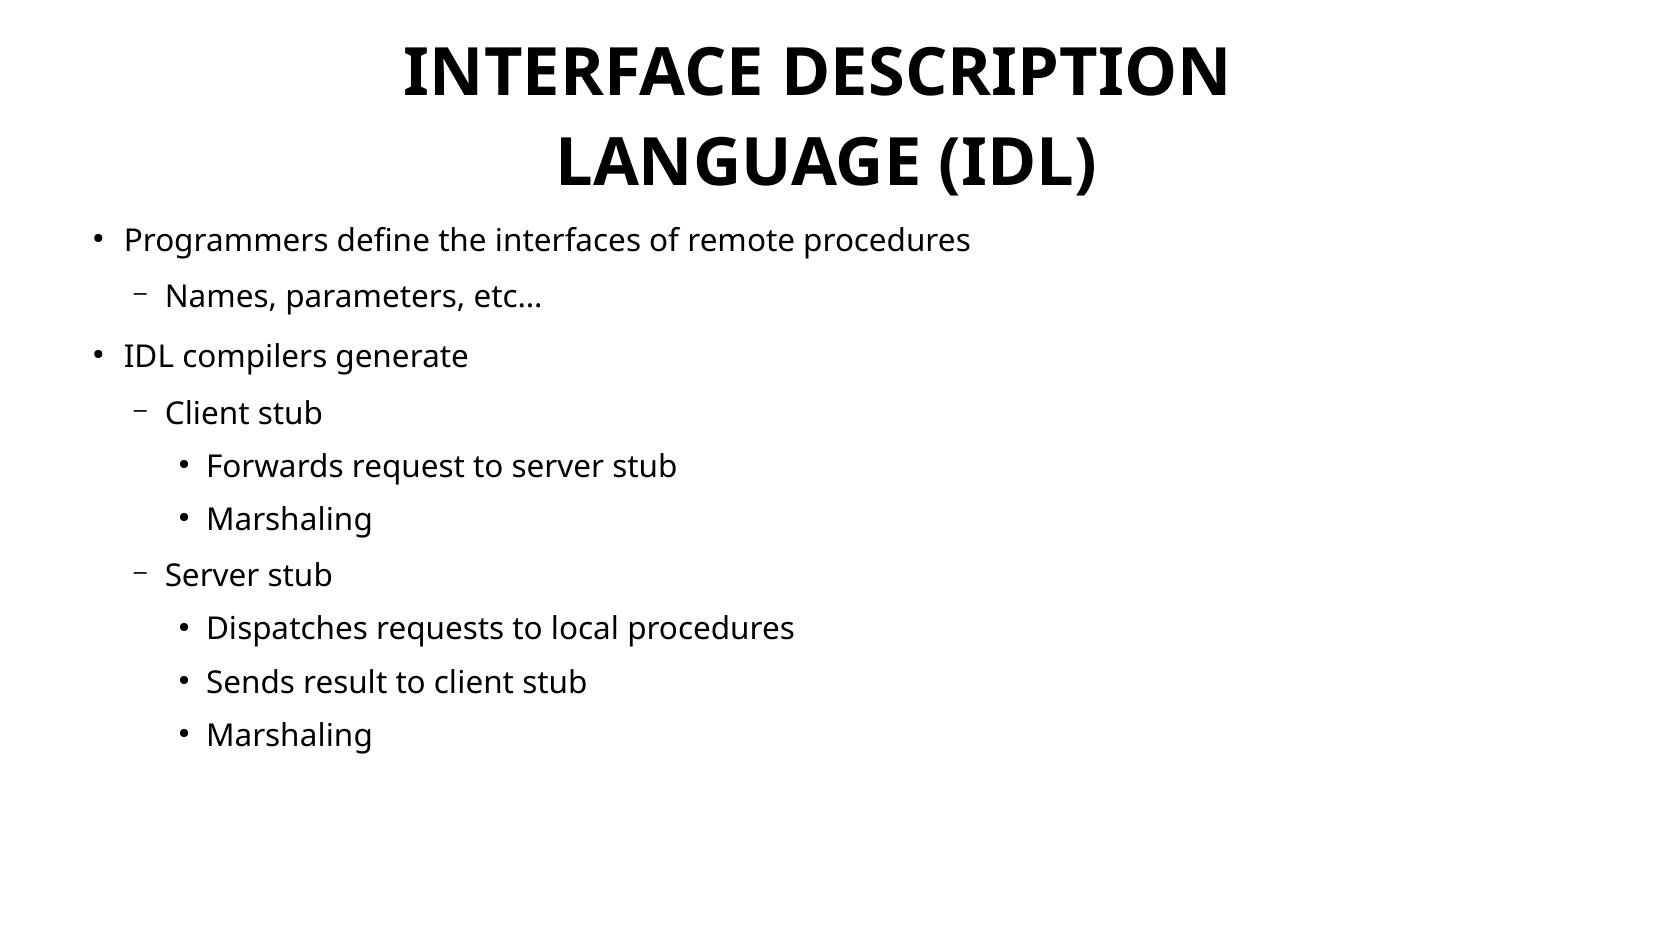

# INTERFACE DESCRIPTION LANGUAGE (IDL)
Programmers define the interfaces of remote procedures
Names, parameters, etc…
IDL compilers generate
Client stub
Forwards request to server stub
Marshaling
Server stub
Dispatches requests to local procedures
Sends result to client stub
Marshaling